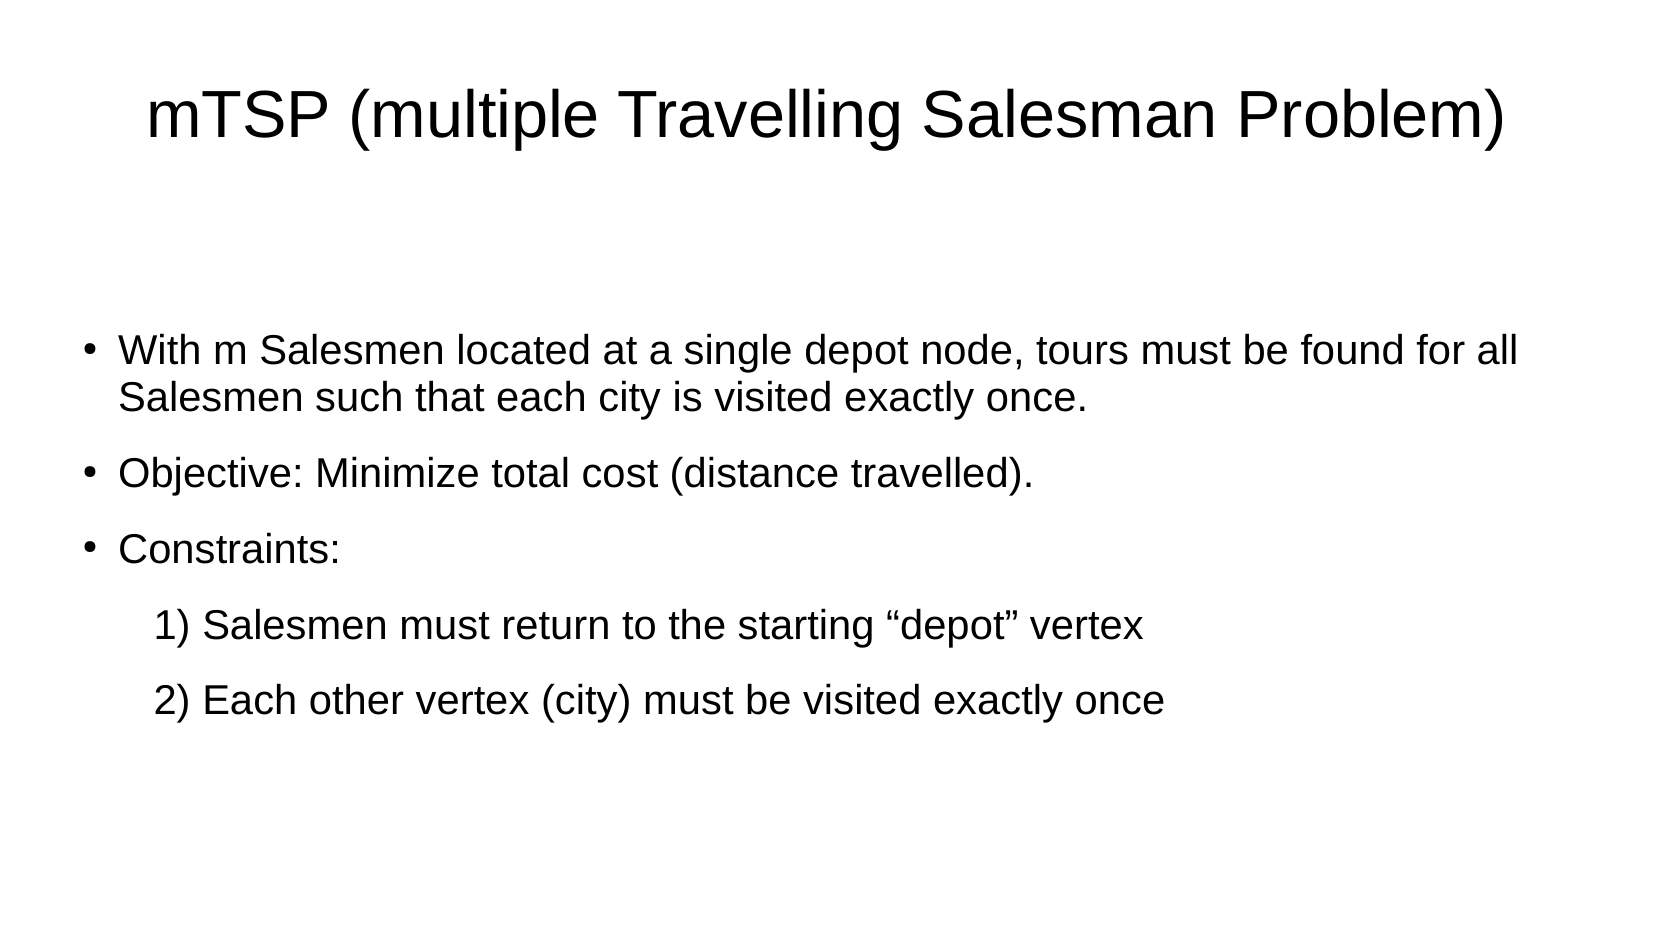

# mTSP (multiple Travelling Salesman Problem)
With m Salesmen located at a single depot node, tours must be found for all Salesmen such that each city is visited exactly once.
Objective: Minimize total cost (distance travelled).
Constraints:
 Salesmen must return to the starting “depot” vertex
 Each other vertex (city) must be visited exactly once